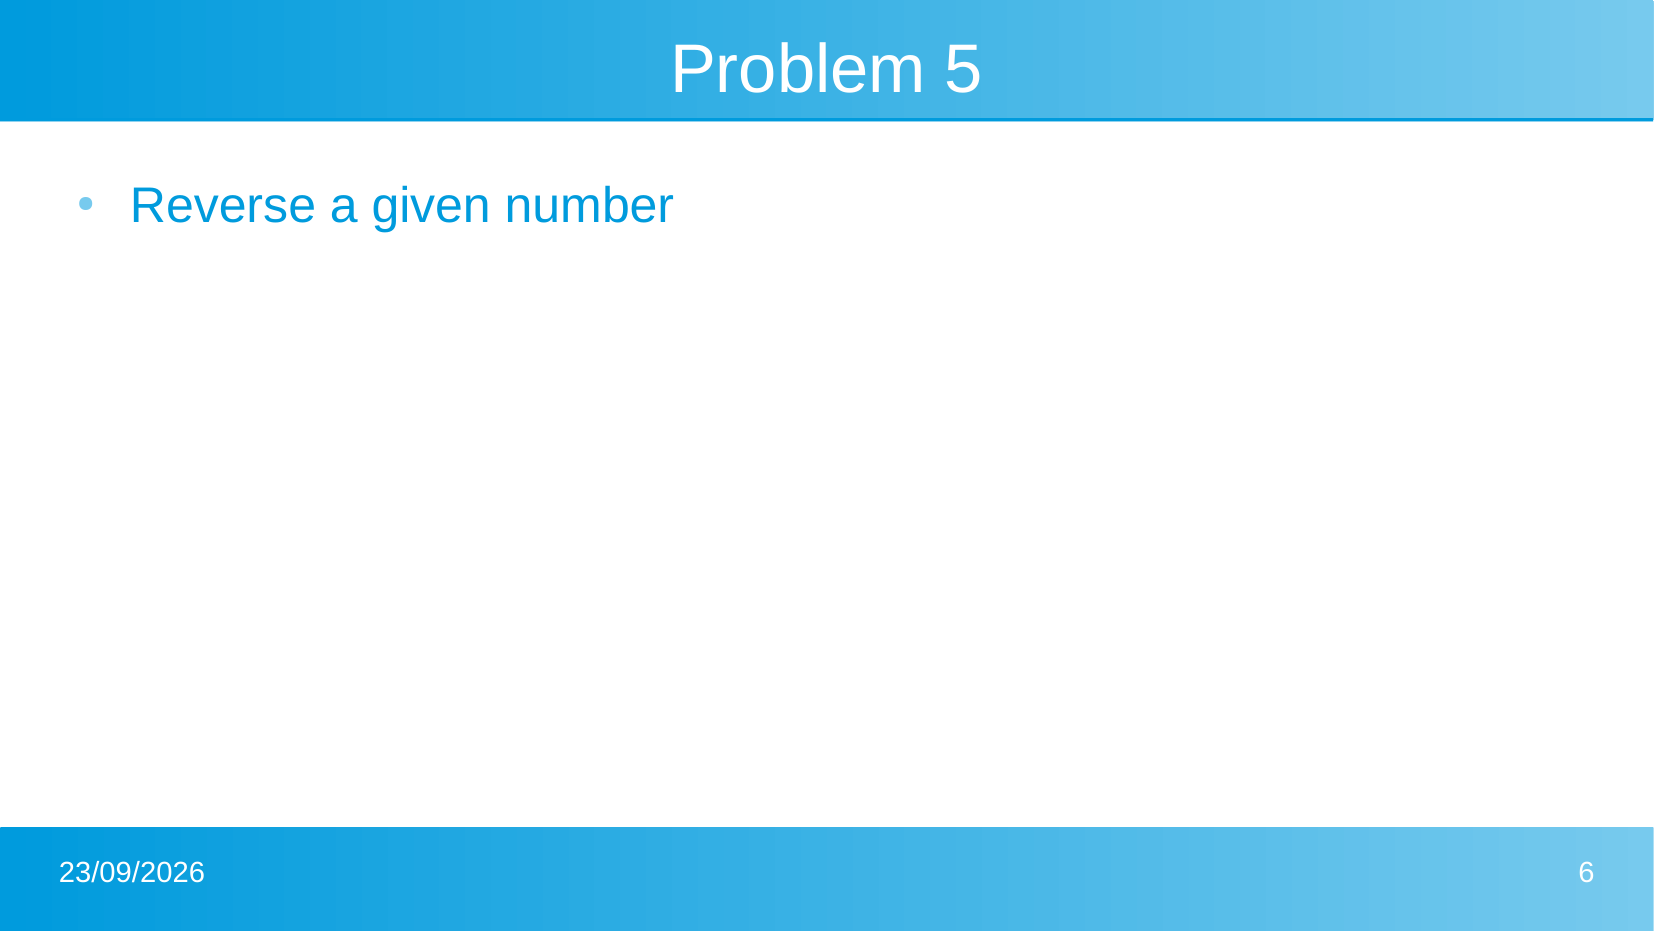

# Problem 5
Reverse a given number
6